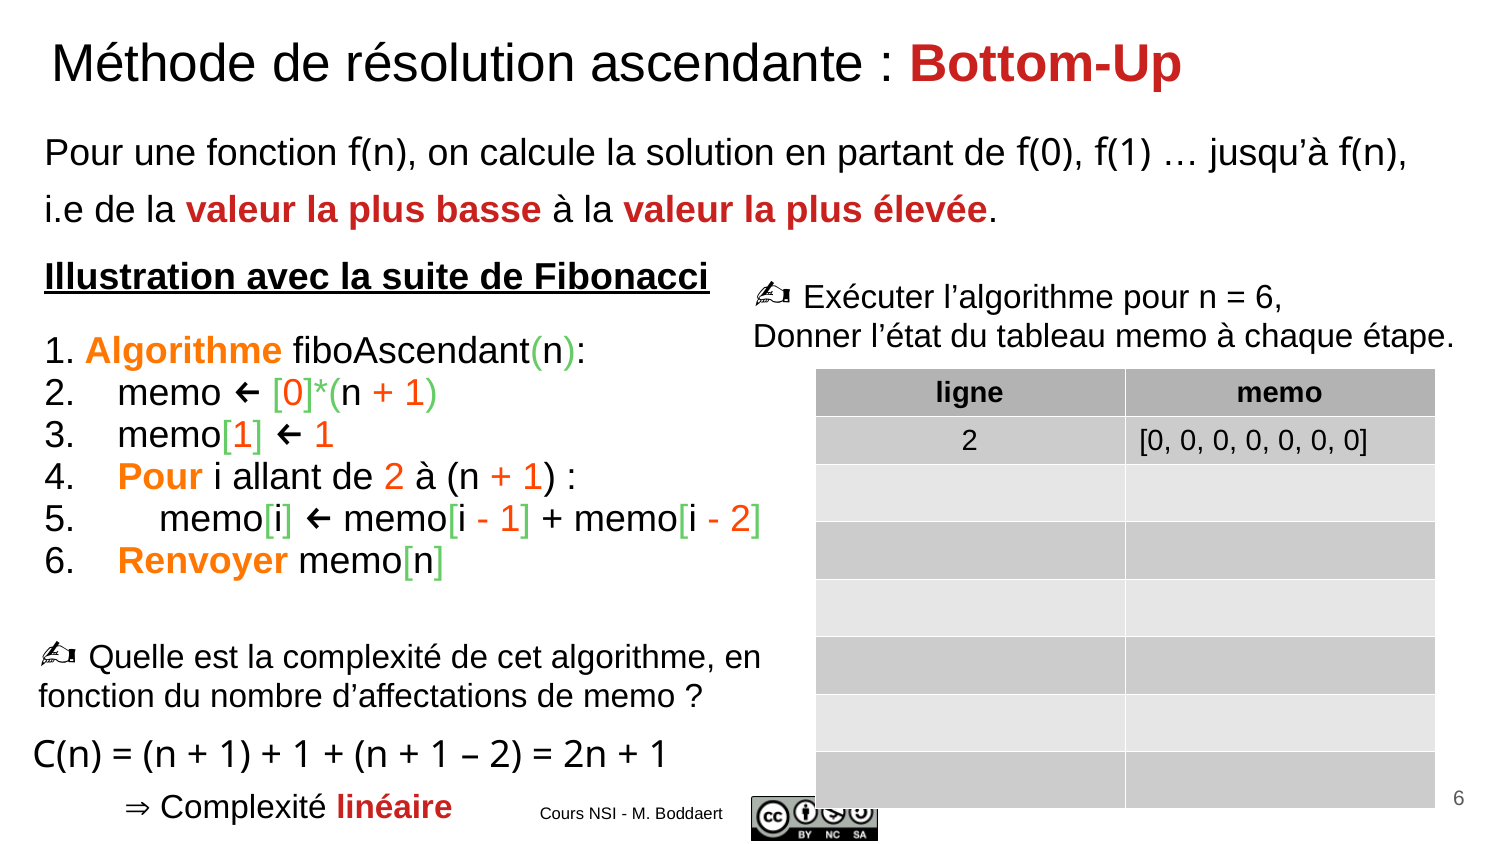

# Méthode de résolution ascendante : Bottom-Up
Pour une fonction f(n), on calcule la solution en partant de f(0), f(1) … jusqu’à f(n),
i.e de la valeur la plus basse à la valeur la plus élevée.
Illustration avec la suite de Fibonacci
1. Algorithme fiboAscendant(n):
2. memo ← [0]*(n + 1)
3. memo[1] ← 1
4. Pour i allant de 2 à (n + 1) :
5. memo[i] ← memo[i - 1] + memo[i - 2]
6. Renvoyer memo[n]
 Exécuter l’algorithme pour n = 6,
Donner l’état du tableau memo à chaque étape.
| ligne | memo |
| --- | --- |
| 2 | [0, 0, 0, 0, 0, 0, 0] |
| 3 | [0, 1, 0, 0, 0, 0, 0] |
| 5 | [0, 1, 1, 0, 0, 0, 0] |
| 5 | [0, 1, 1, 2, 0, 0, 0] |
| 5 | [0, 1, 1, 2, 3, 0, 0] |
| 5 | [0, 1, 1, 2, 3, 5, 0] |
| 5 | [0, 1, 1, 2, 3, 5, 8] |
| ligne | memo |
| --- | --- |
| 2 | [0, 0, 0, 0, 0, 0, 0] |
| | |
| | |
| | |
| | |
| | |
| | |
 Quelle est la complexité de cet algorithme, en fonction du nombre d’affectations de memo ?
C(n) = (n + 1) + 1 + (n + 1 – 2) = 2n + 1
⇒ Complexité linéaire